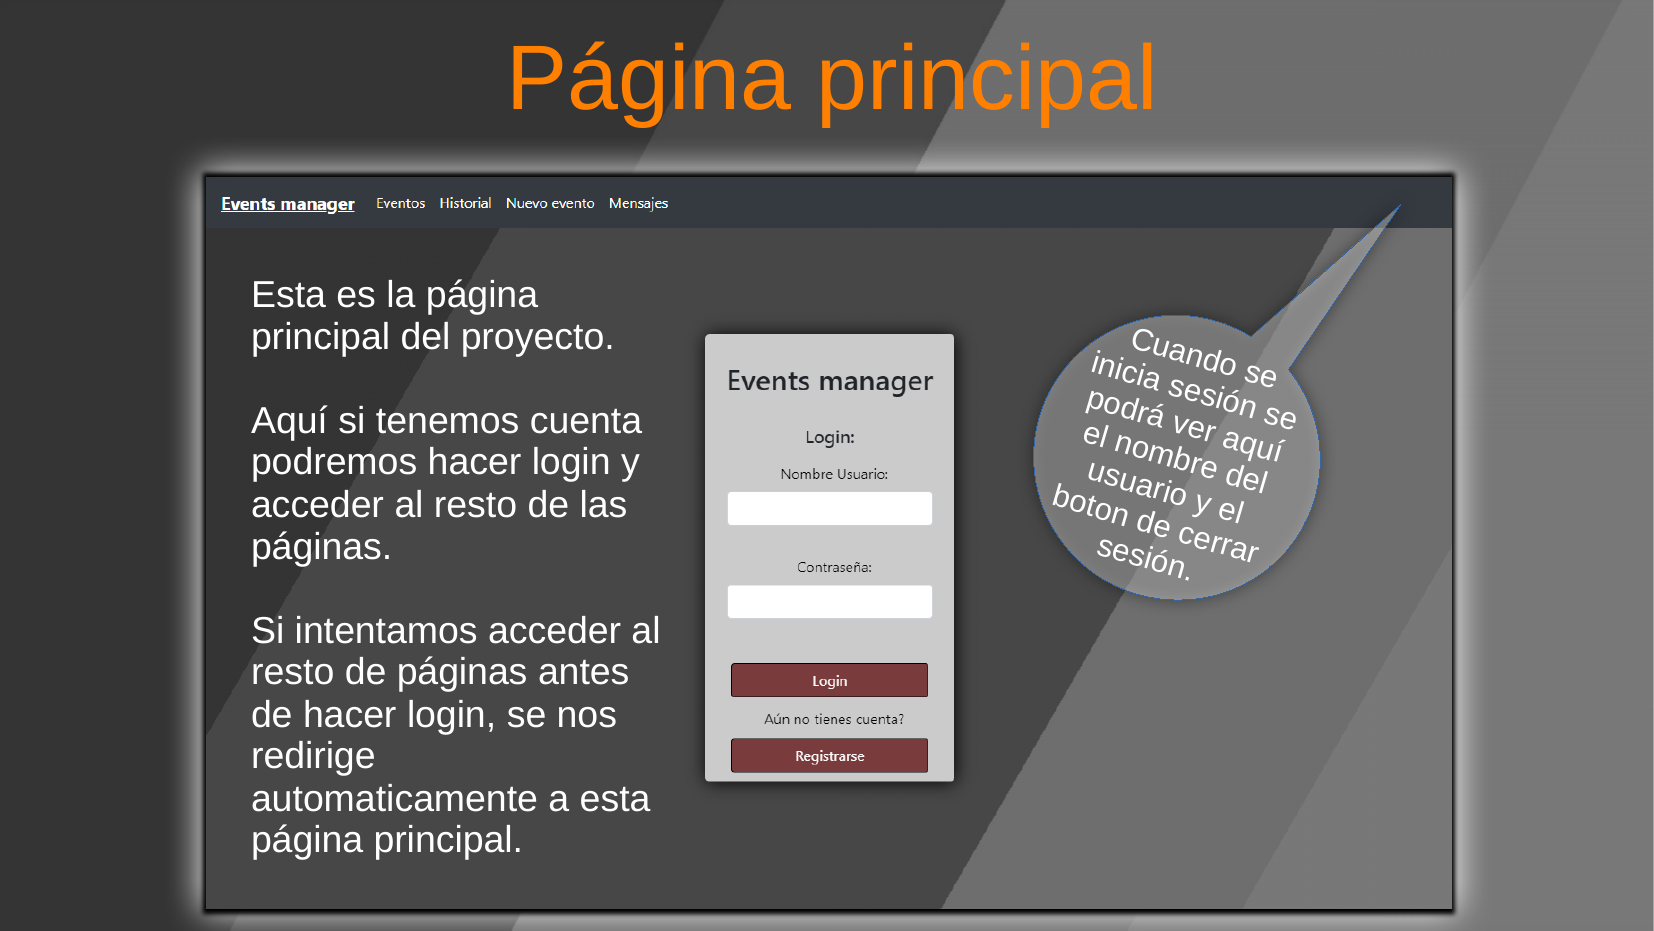

# Página principal
Esta es la página principal del proyecto.
Aquí si tenemos cuenta podremos hacer login y acceder al resto de las páginas.
Si intentamos acceder al resto de páginas antes de hacer login, se nos redirige automaticamente a esta página principal.
Cuando se inicia sesión se podrá ver aquí el nombre del usuario y el boton de cerrar sesión.